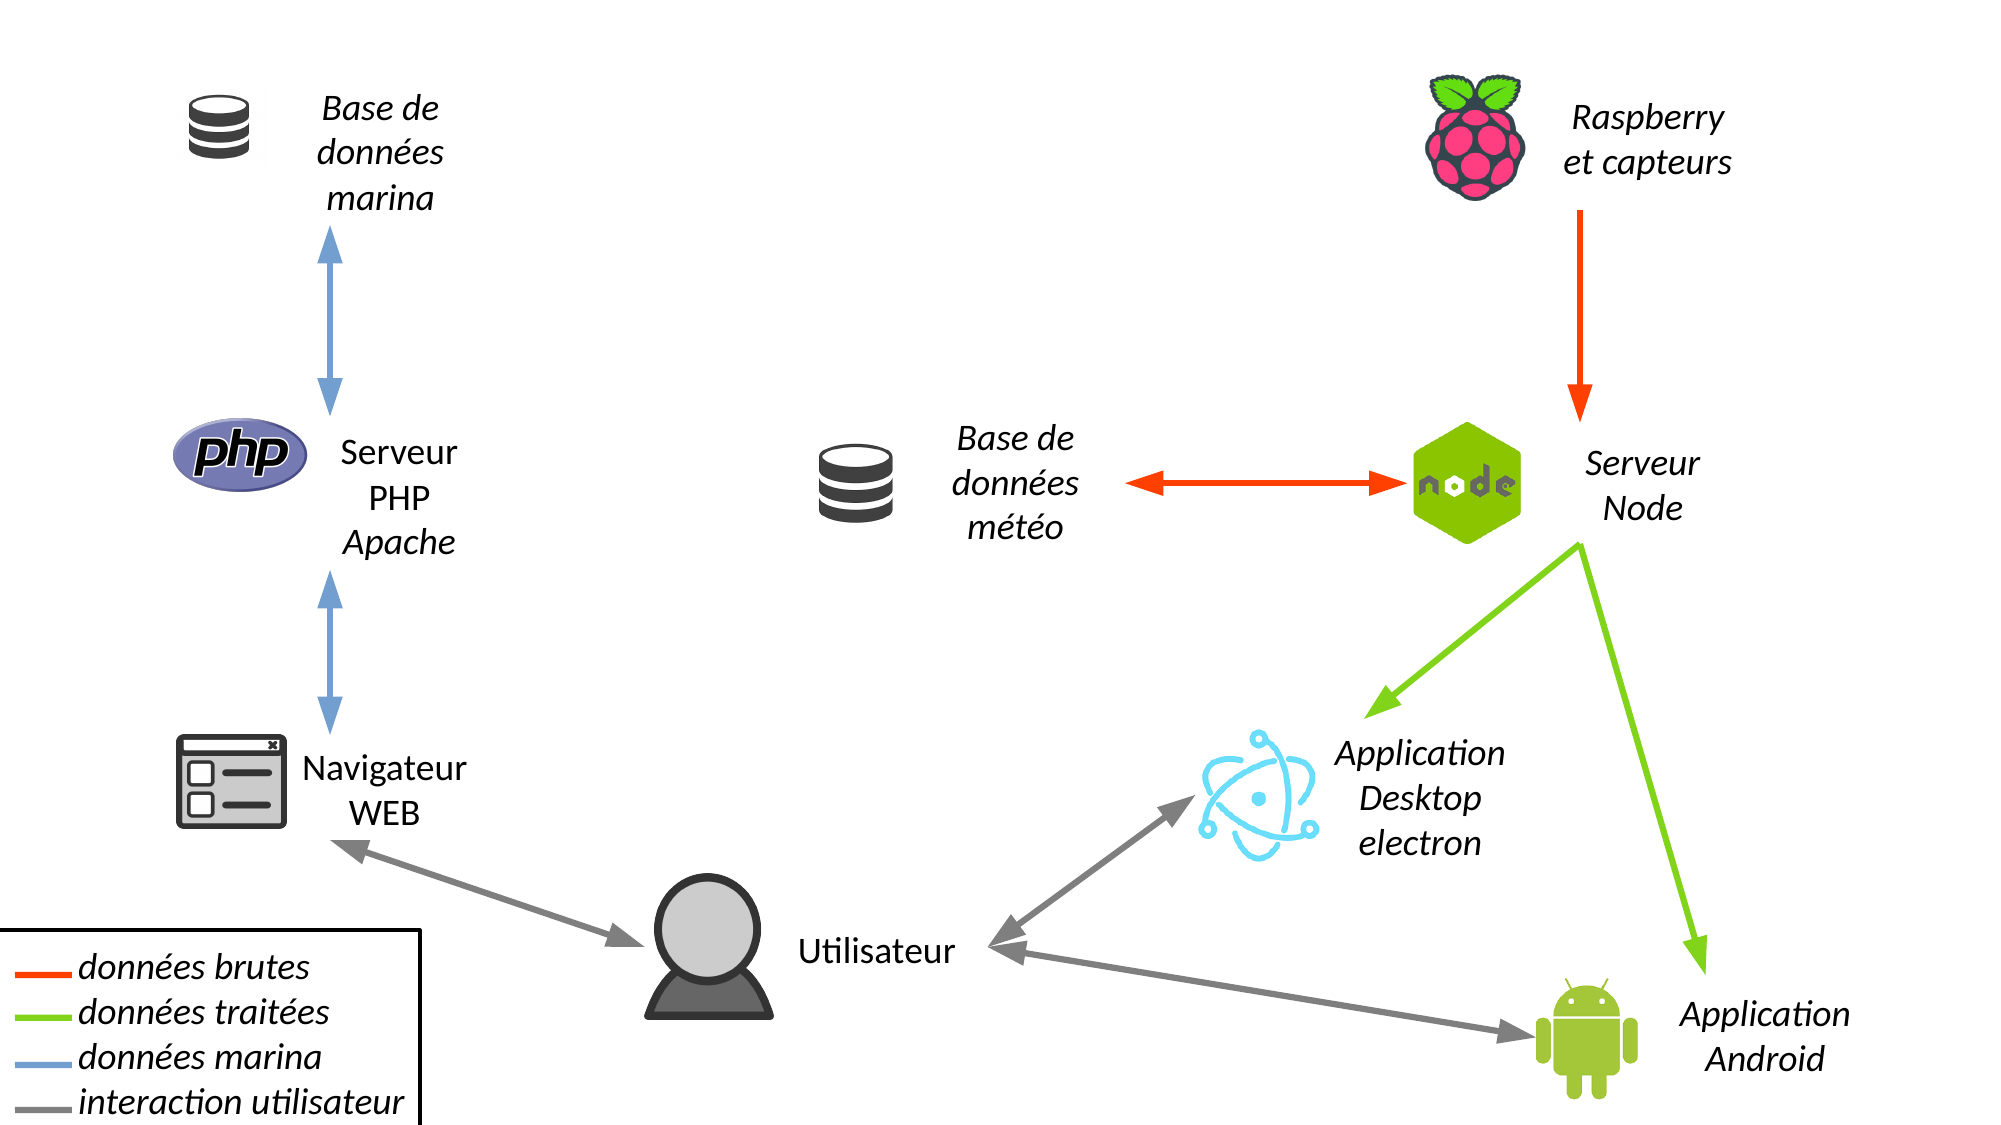

Raspberry
et capteurs
Base de données
marina
Base de données
météo
Serveur PHP
Apache
Serveur
Node
Application
Desktop
electron
Navigateur WEB
Utilisateur
	données brutes
	données traitées
	données marina
	interaction utilisateur
Application
Android